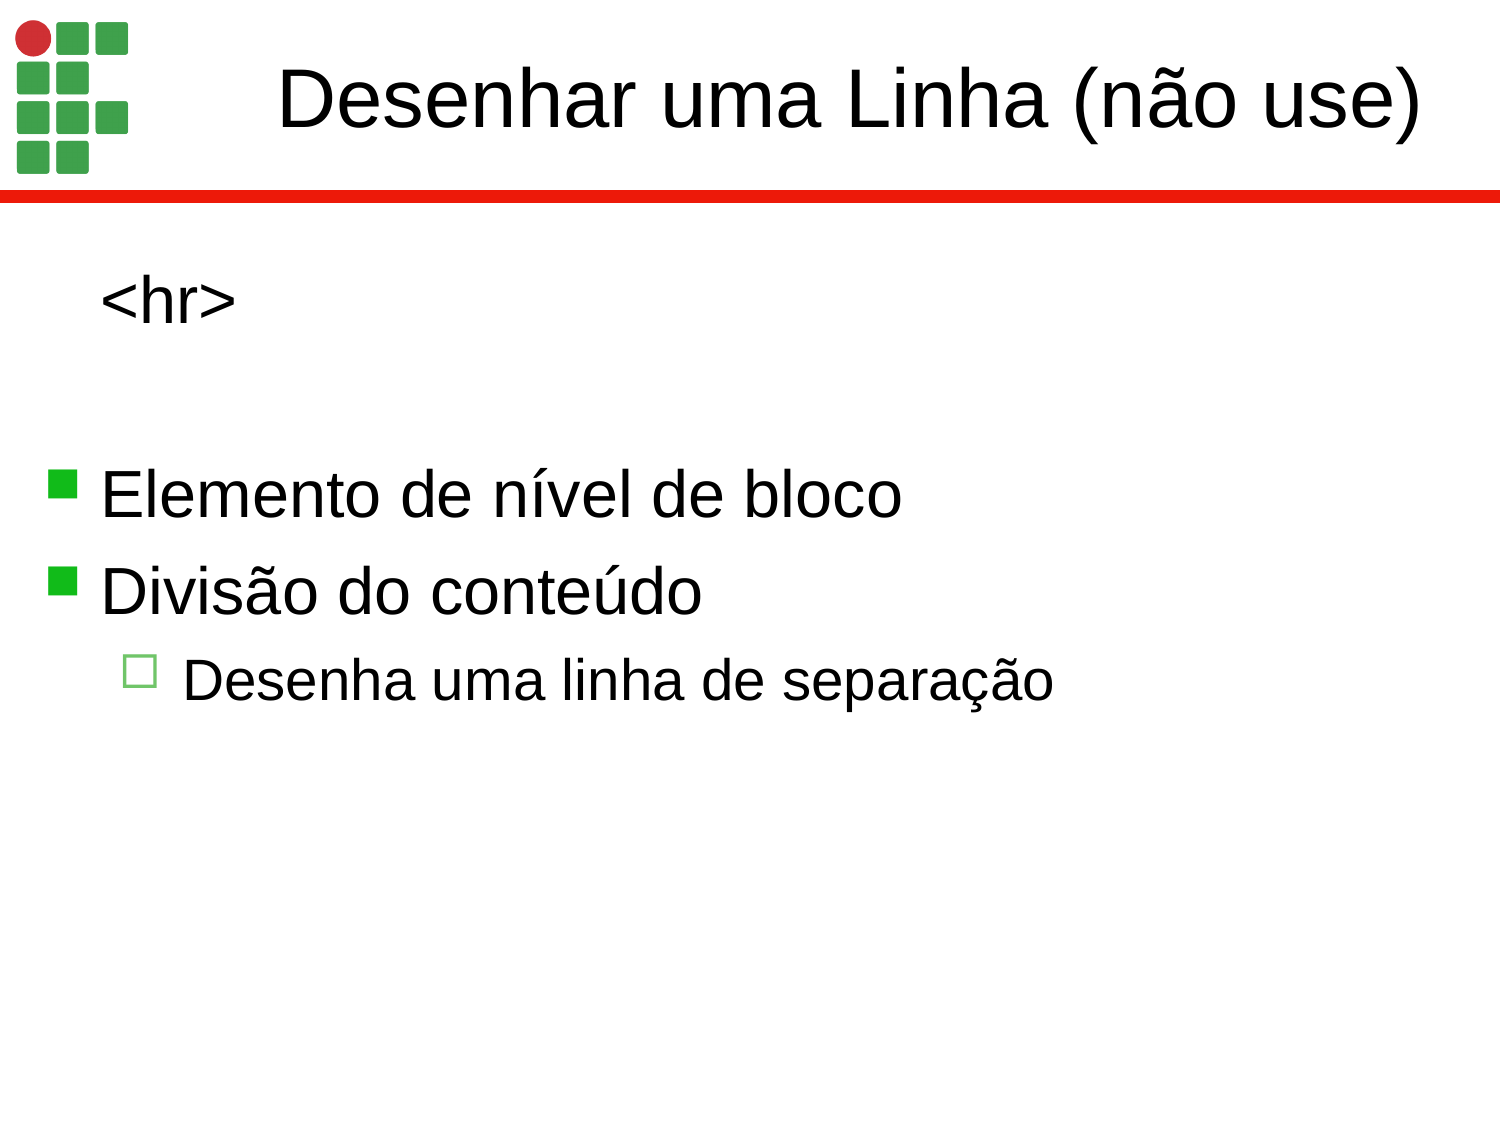

# Desenhar uma Linha (não use)
<hr>
Elemento de nível de bloco
Divisão do conteúdo
 Desenha uma linha de separação